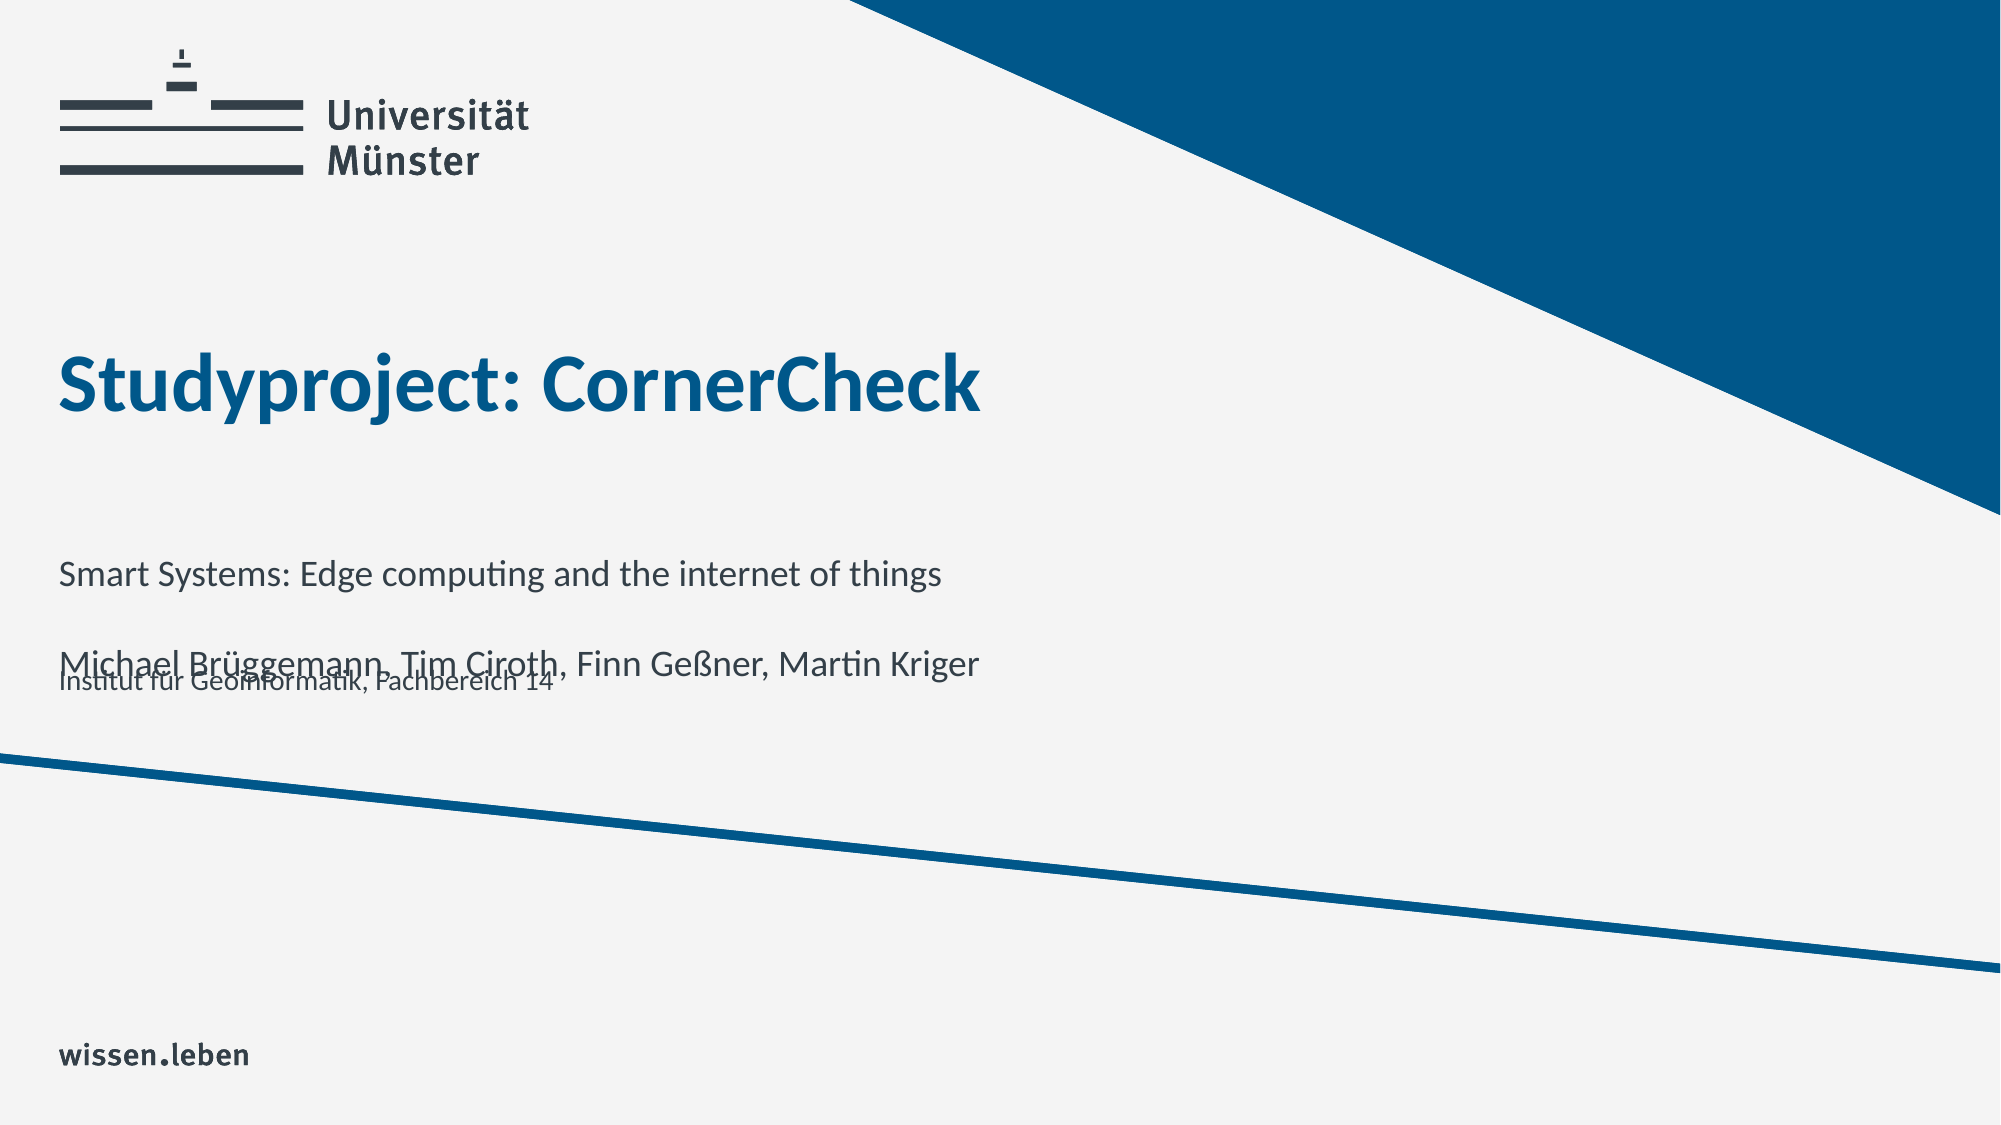

# Studyproject: CornerCheck
Smart Systems: Edge computing and the internet of things
Michael Brüggemann, Tim Ciroth, Finn Geßner, Martin Kriger
Institut für Geoinformatik, Fachbereich 14